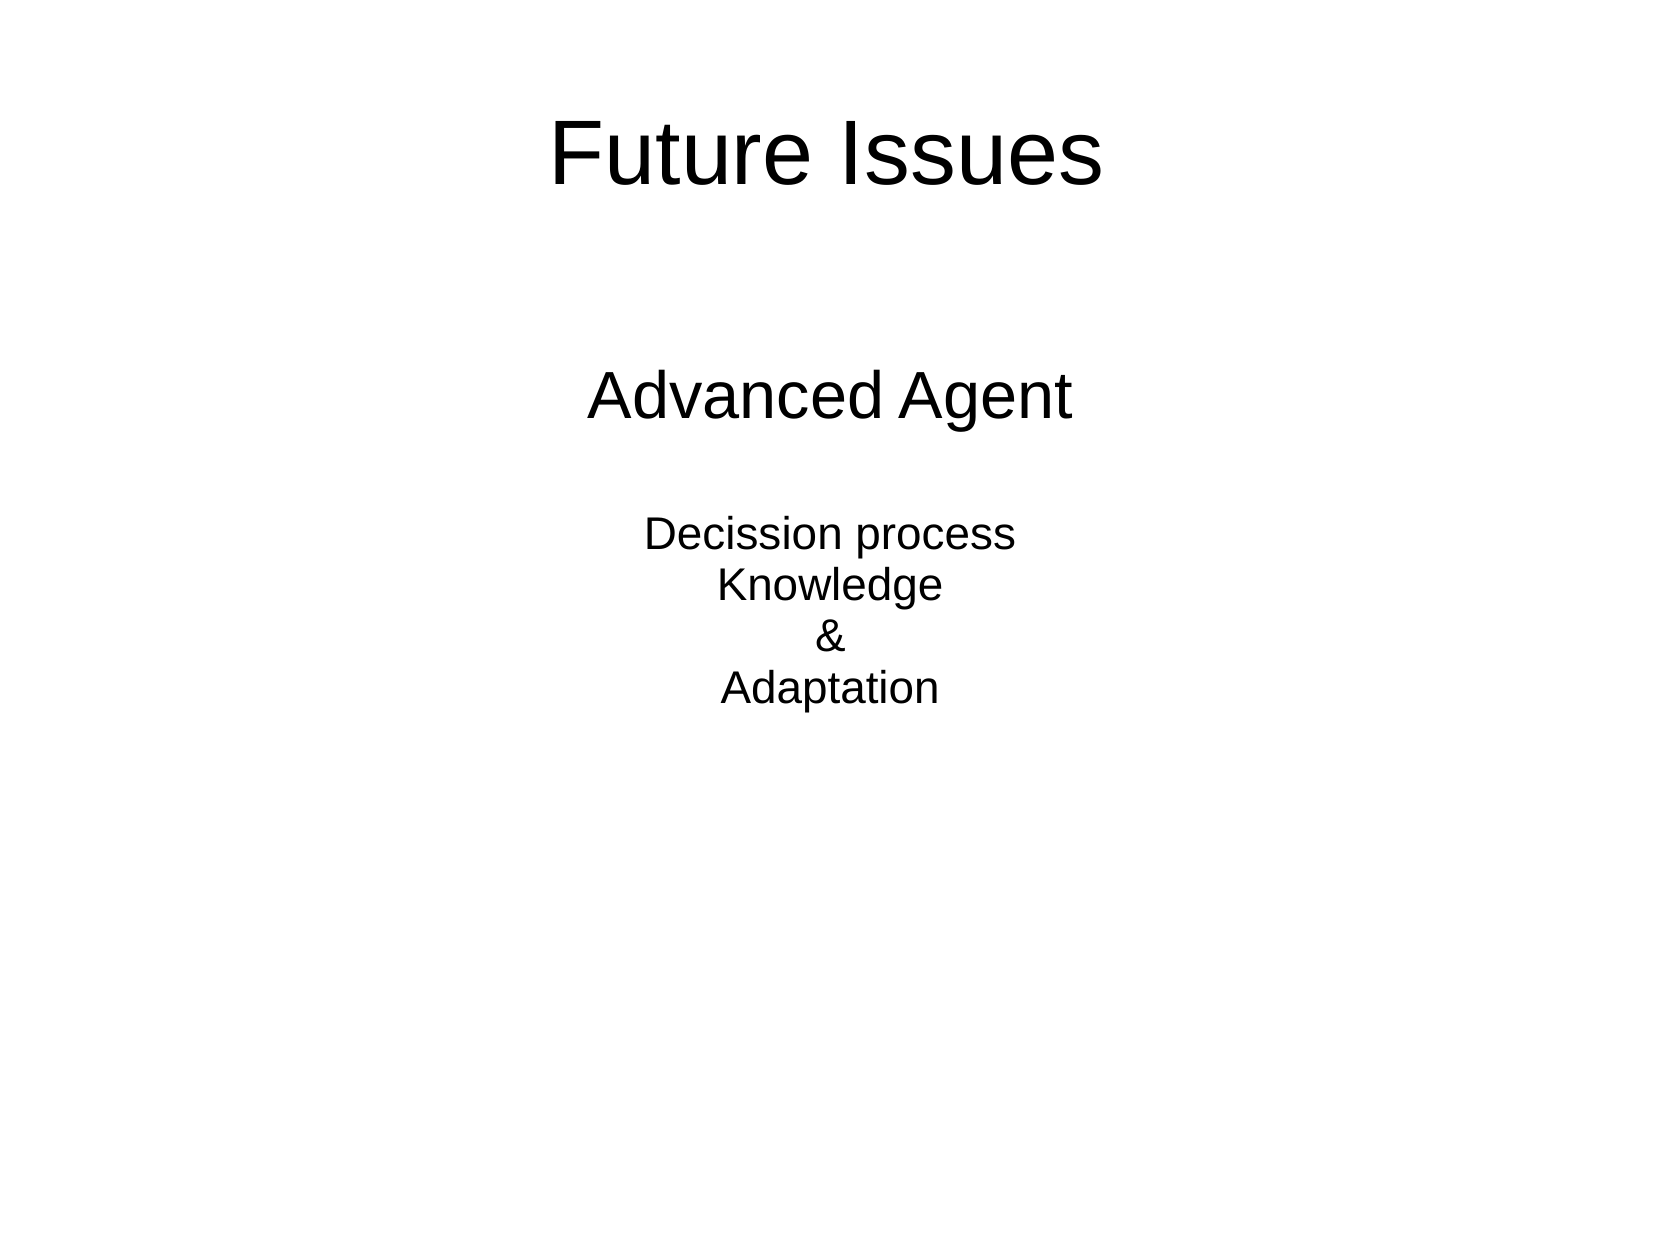

# Future Issues
Advanced Agent
Decission process
Knowledge
&
Adaptation